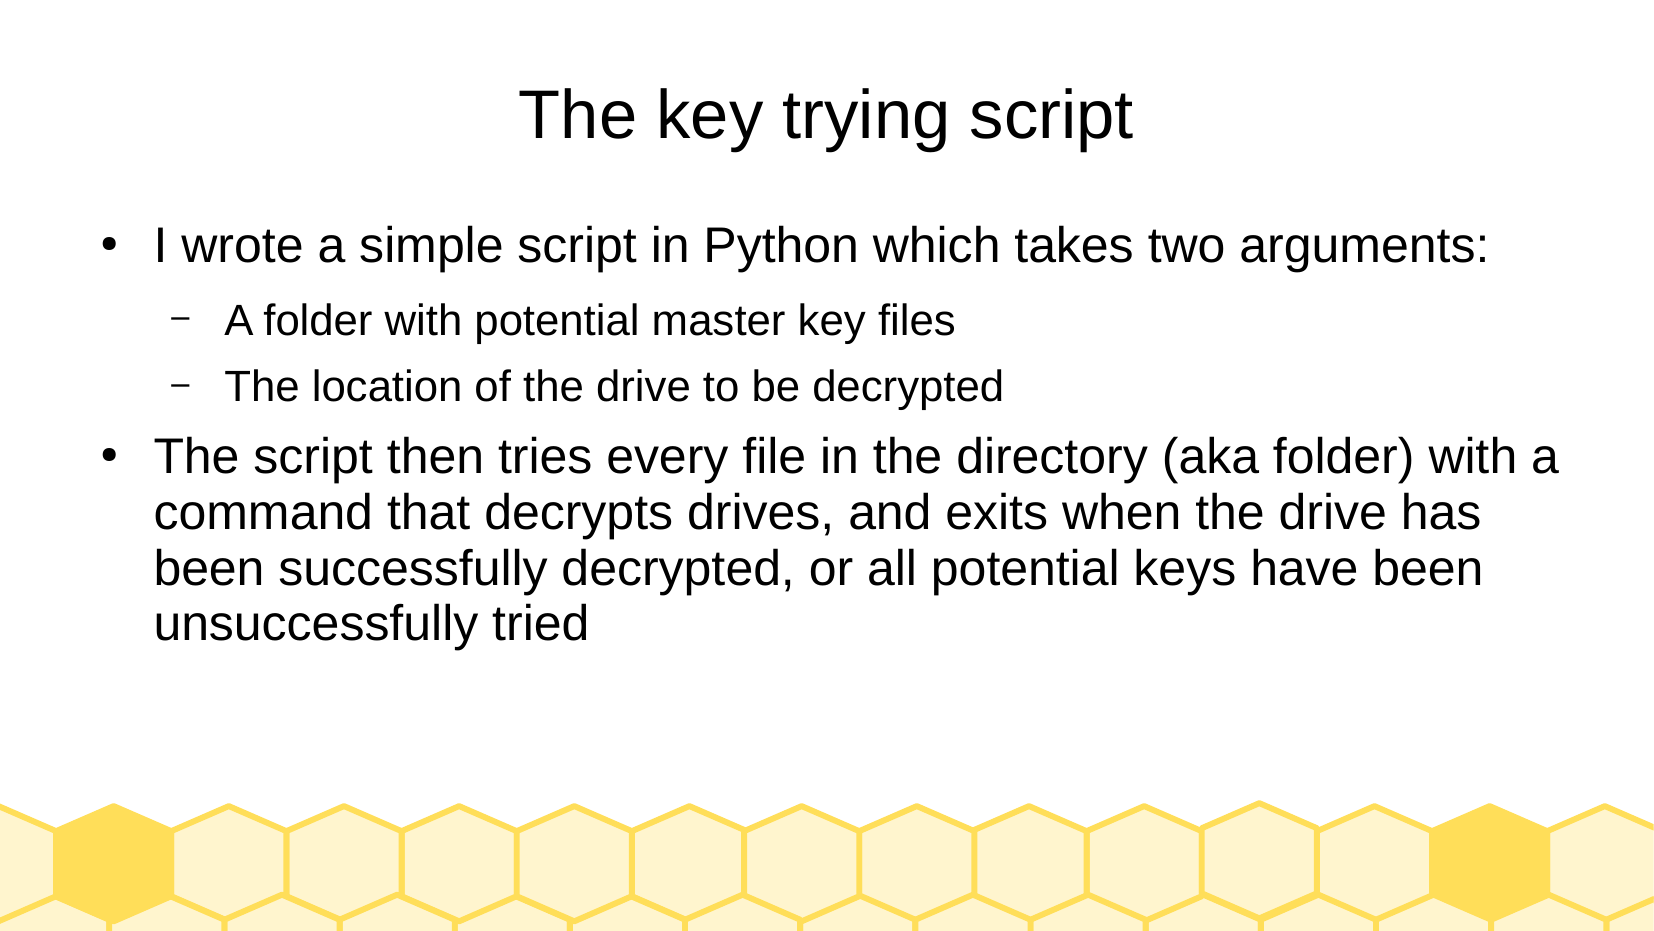

# The key trying script
I wrote a simple script in Python which takes two arguments:
A folder with potential master key files
The location of the drive to be decrypted
The script then tries every file in the directory (aka folder) with a command that decrypts drives, and exits when the drive has been successfully decrypted, or all potential keys have been unsuccessfully tried